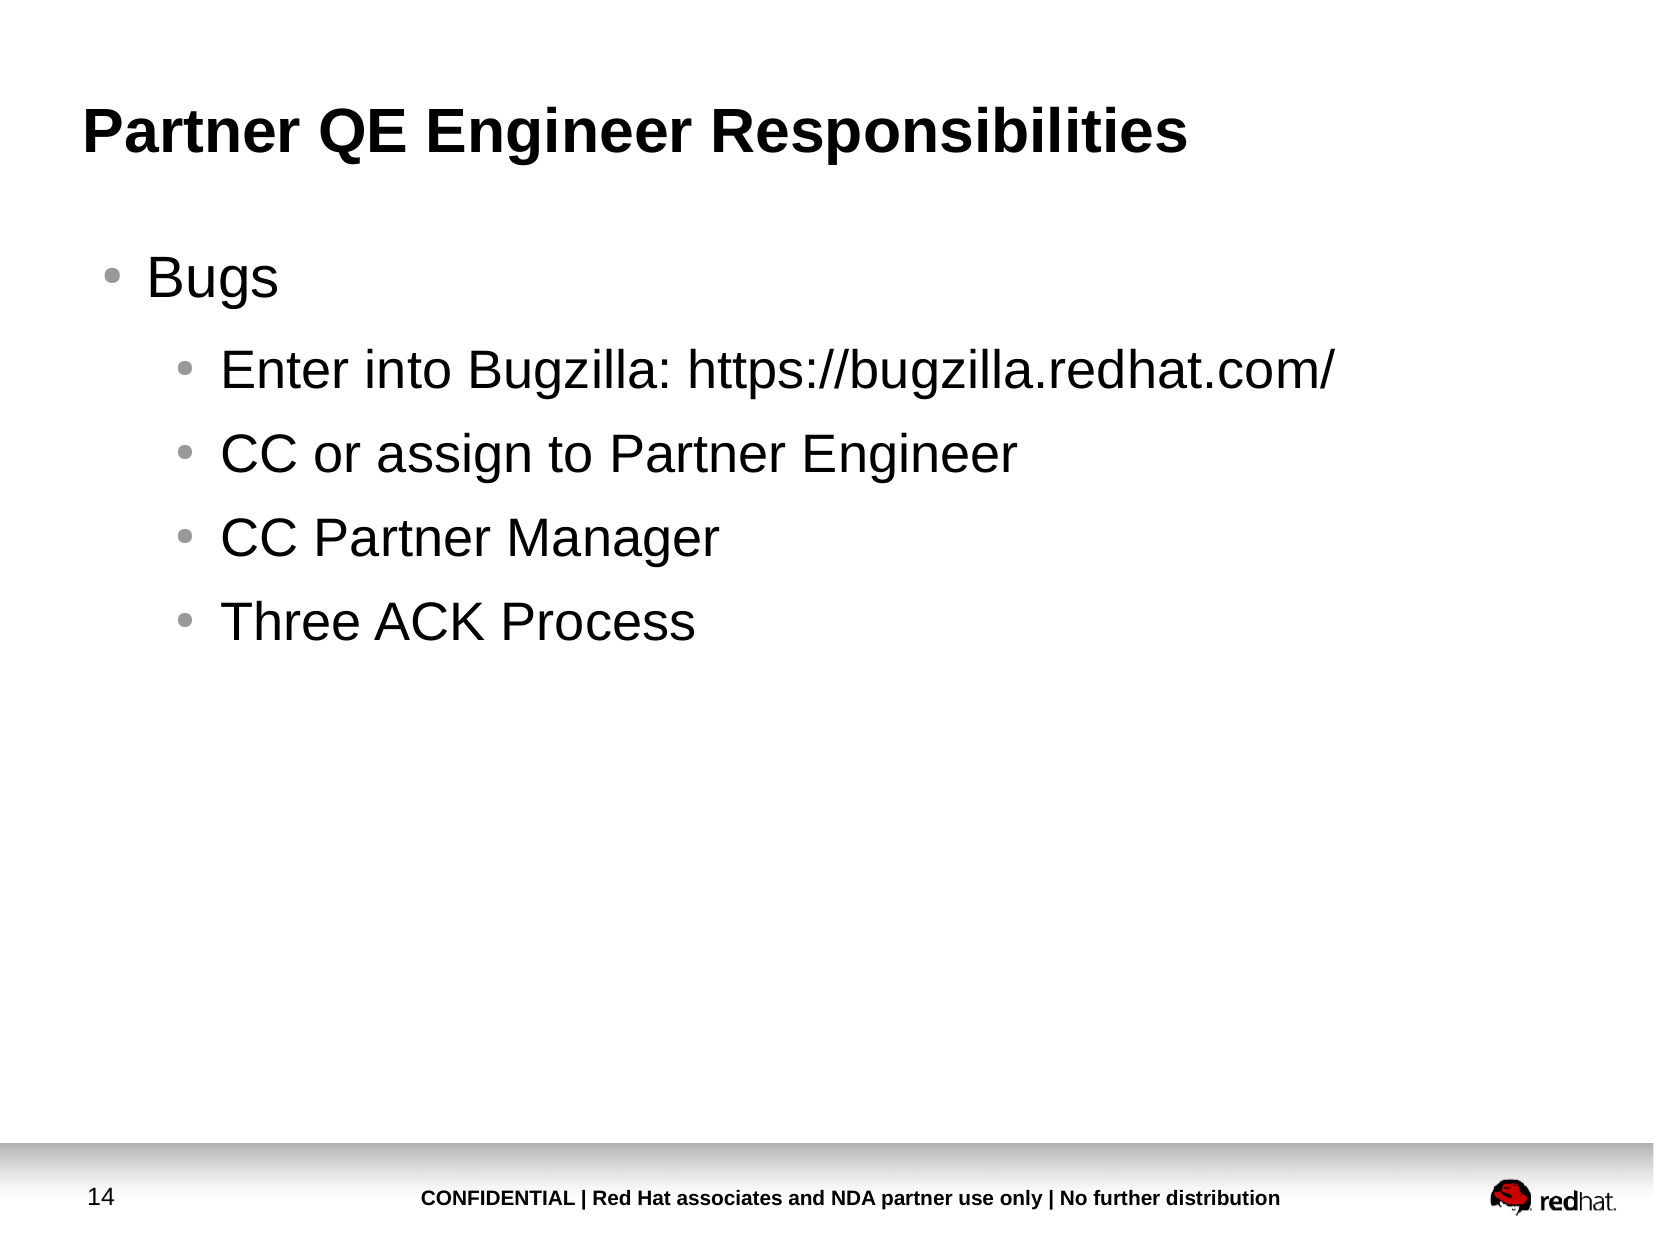

# Partner QE Engineer Responsibilities
Bugs
Enter into Bugzilla: https://bugzilla.redhat.com/
CC or assign to Partner Engineer
CC Partner Manager
Three ACK Process